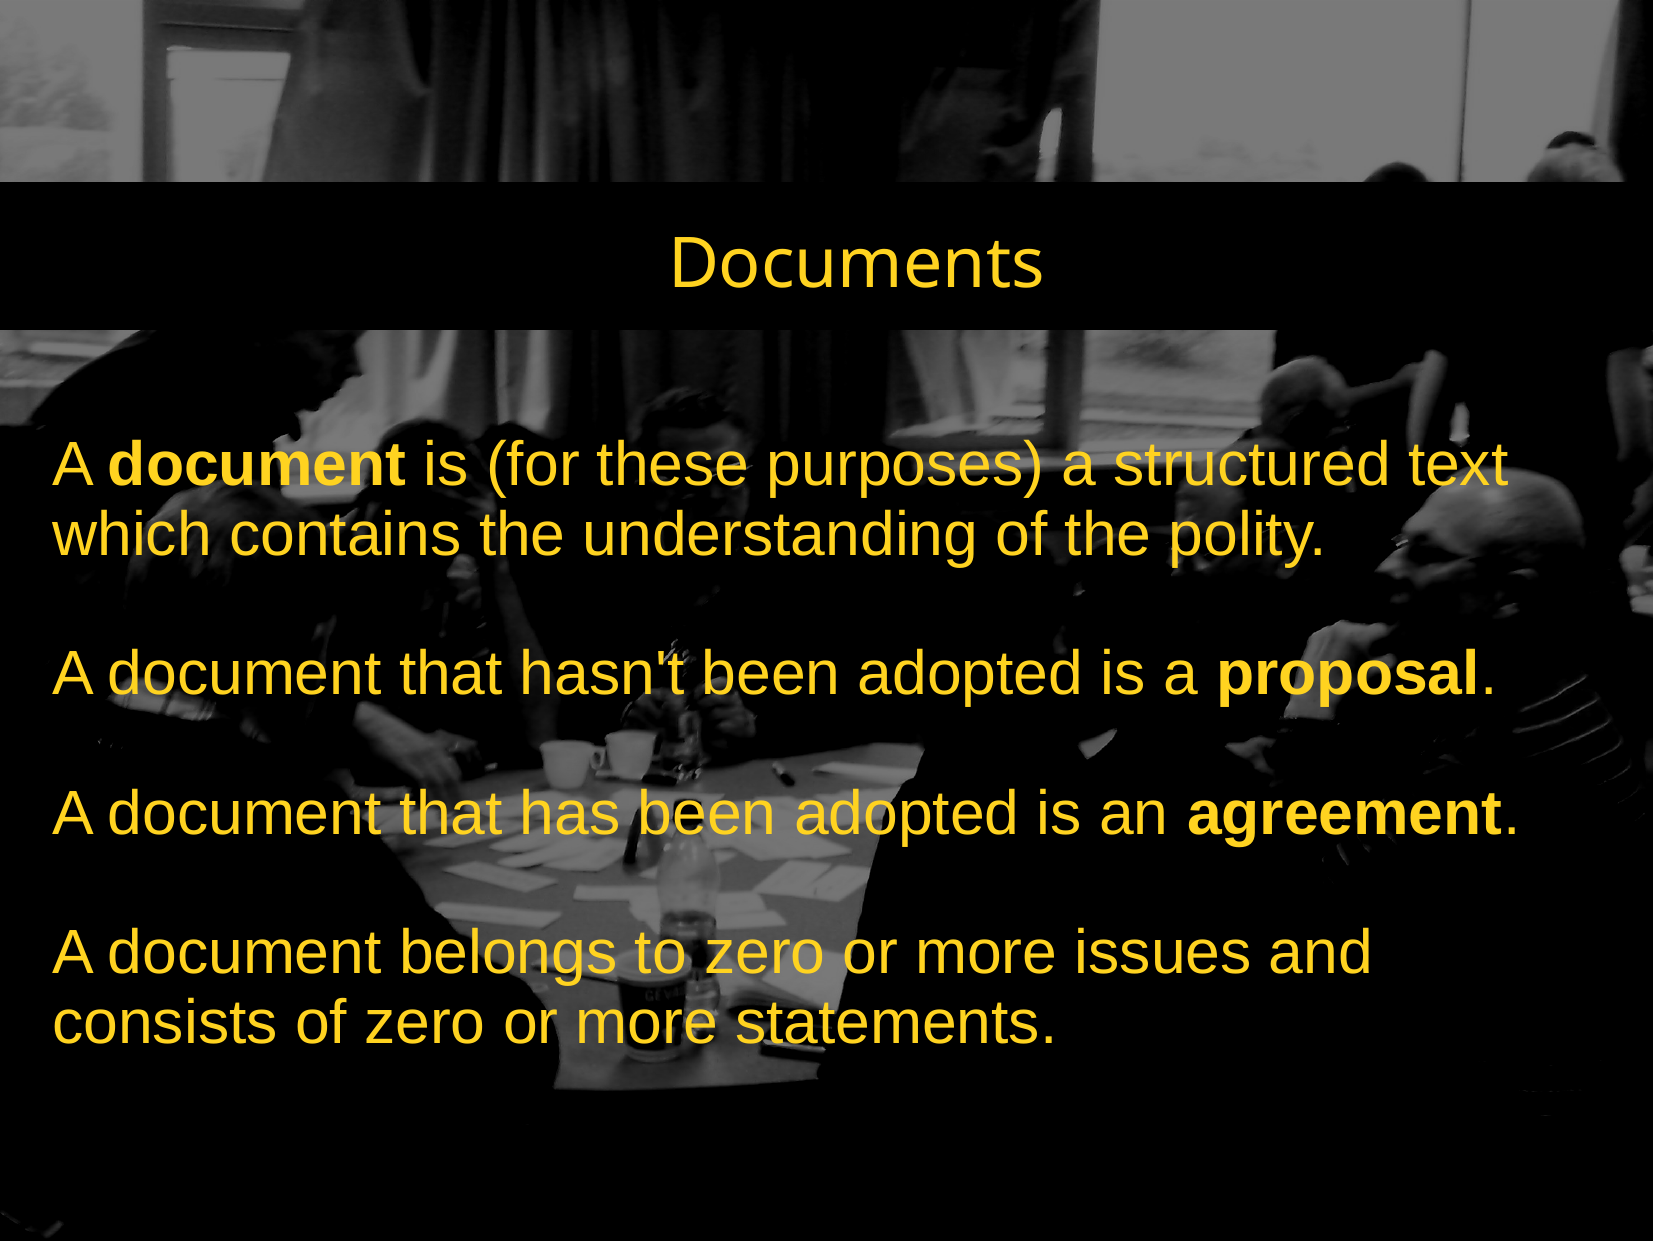

# Documents
A document is (for these purposes) a structured text which contains the understanding of the polity.
A document that hasn't been adopted is a proposal.
A document that has been adopted is an agreement.
A document belongs to zero or more issues and consists of zero or more statements.